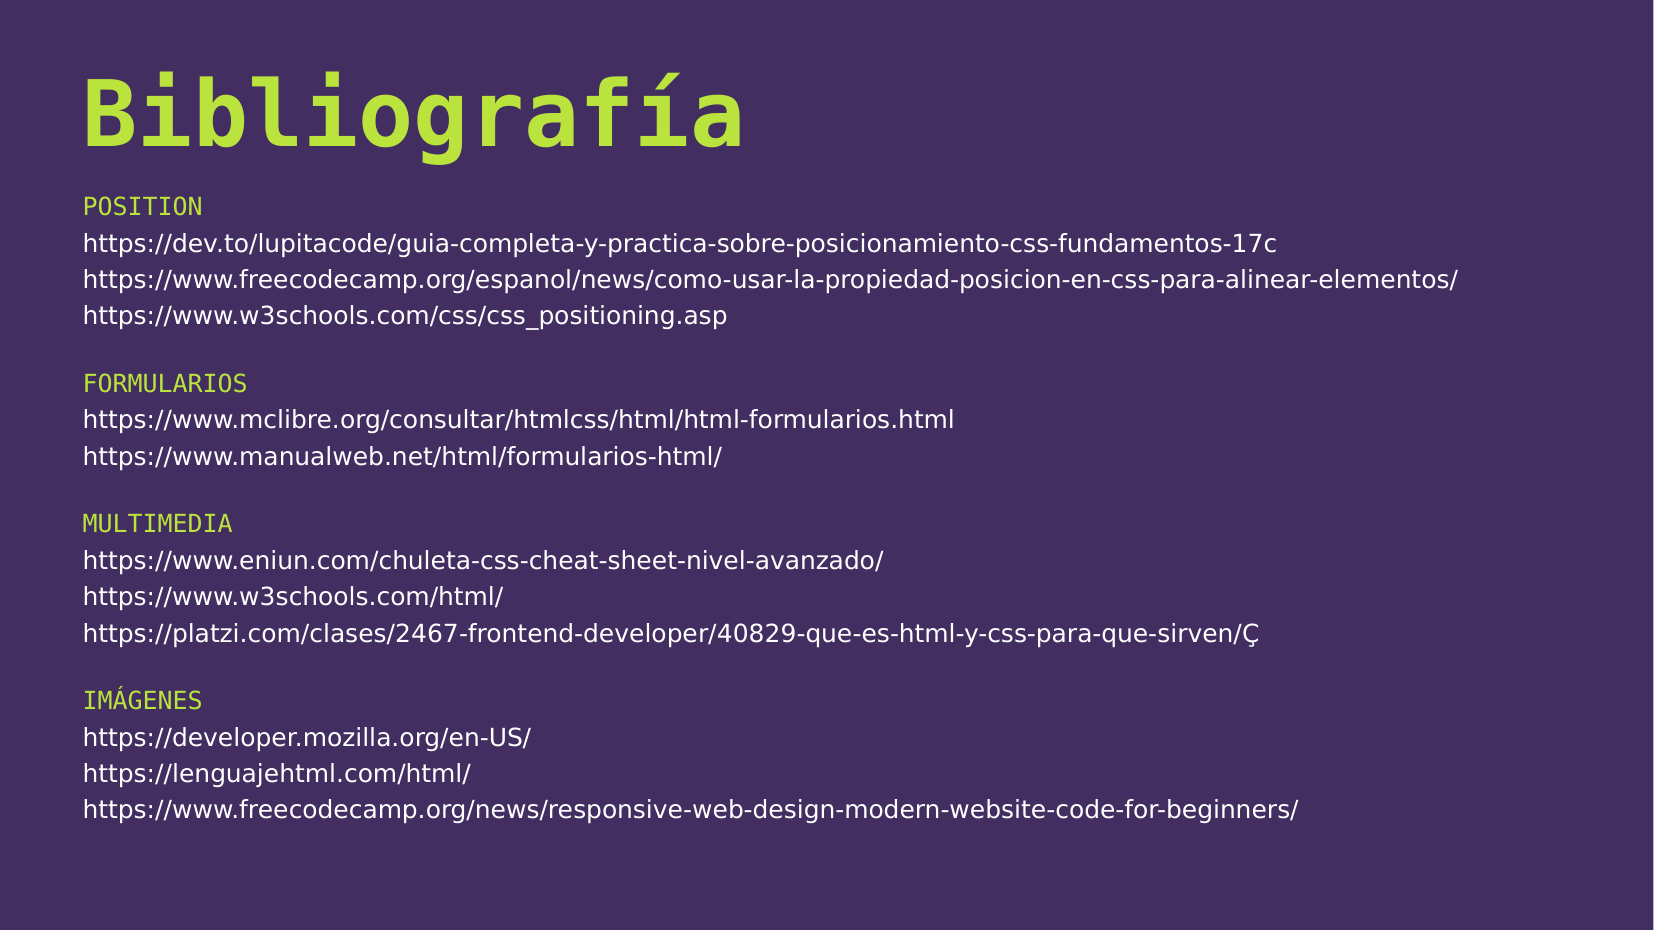

# Bibliografía
POSITION
https://dev.to/lupitacode/guia-completa-y-practica-sobre-posicionamiento-css-fundamentos-17c
https://www.freecodecamp.org/espanol/news/como-usar-la-propiedad-posicion-en-css-para-alinear-elementos/
https://www.w3schools.com/css/css_positioning.asp
FORMULARIOS
https://www.mclibre.org/consultar/htmlcss/html/html-formularios.html
https://www.manualweb.net/html/formularios-html/
MULTIMEDIA
https://www.eniun.com/chuleta-css-cheat-sheet-nivel-avanzado/
https://www.w3schools.com/html/
https://platzi.com/clases/2467-frontend-developer/40829-que-es-html-y-css-para-que-sirven/Ç
IMÁGENES
https://developer.mozilla.org/en-US/
https://lenguajehtml.com/html/
https://www.freecodecamp.org/news/responsive-web-design-modern-website-code-for-beginners/